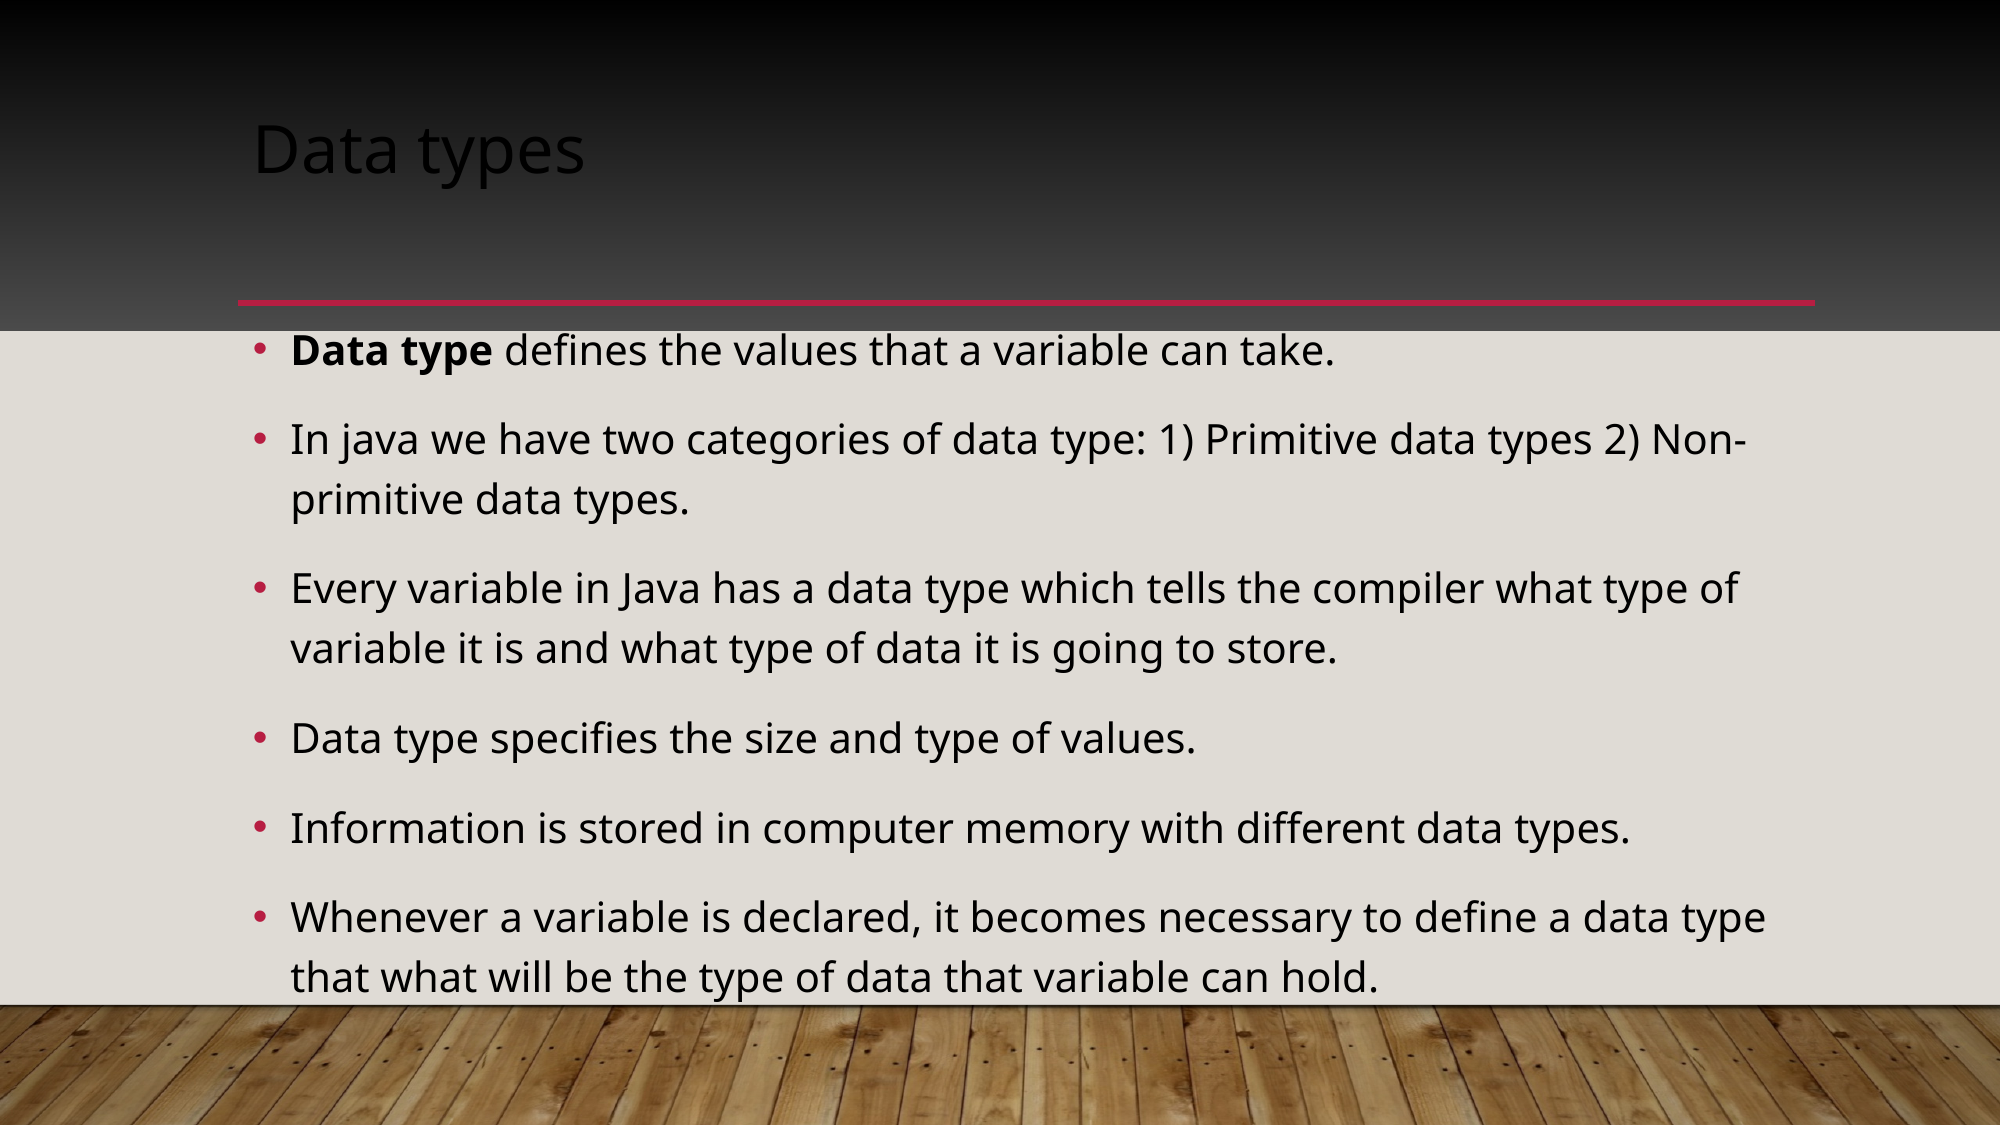

# Data types
Data type defines the values that a variable can take.
In java we have two categories of data type: 1) Primitive data types 2) Non-primitive data types.
Every variable in Java has a data type which tells the compiler what type of variable it is and what type of data it is going to store.
Data type specifies the size and type of values.
Information is stored in computer memory with different data types.
Whenever a variable is declared, it becomes necessary to define a data type that what will be the type of data that variable can hold.